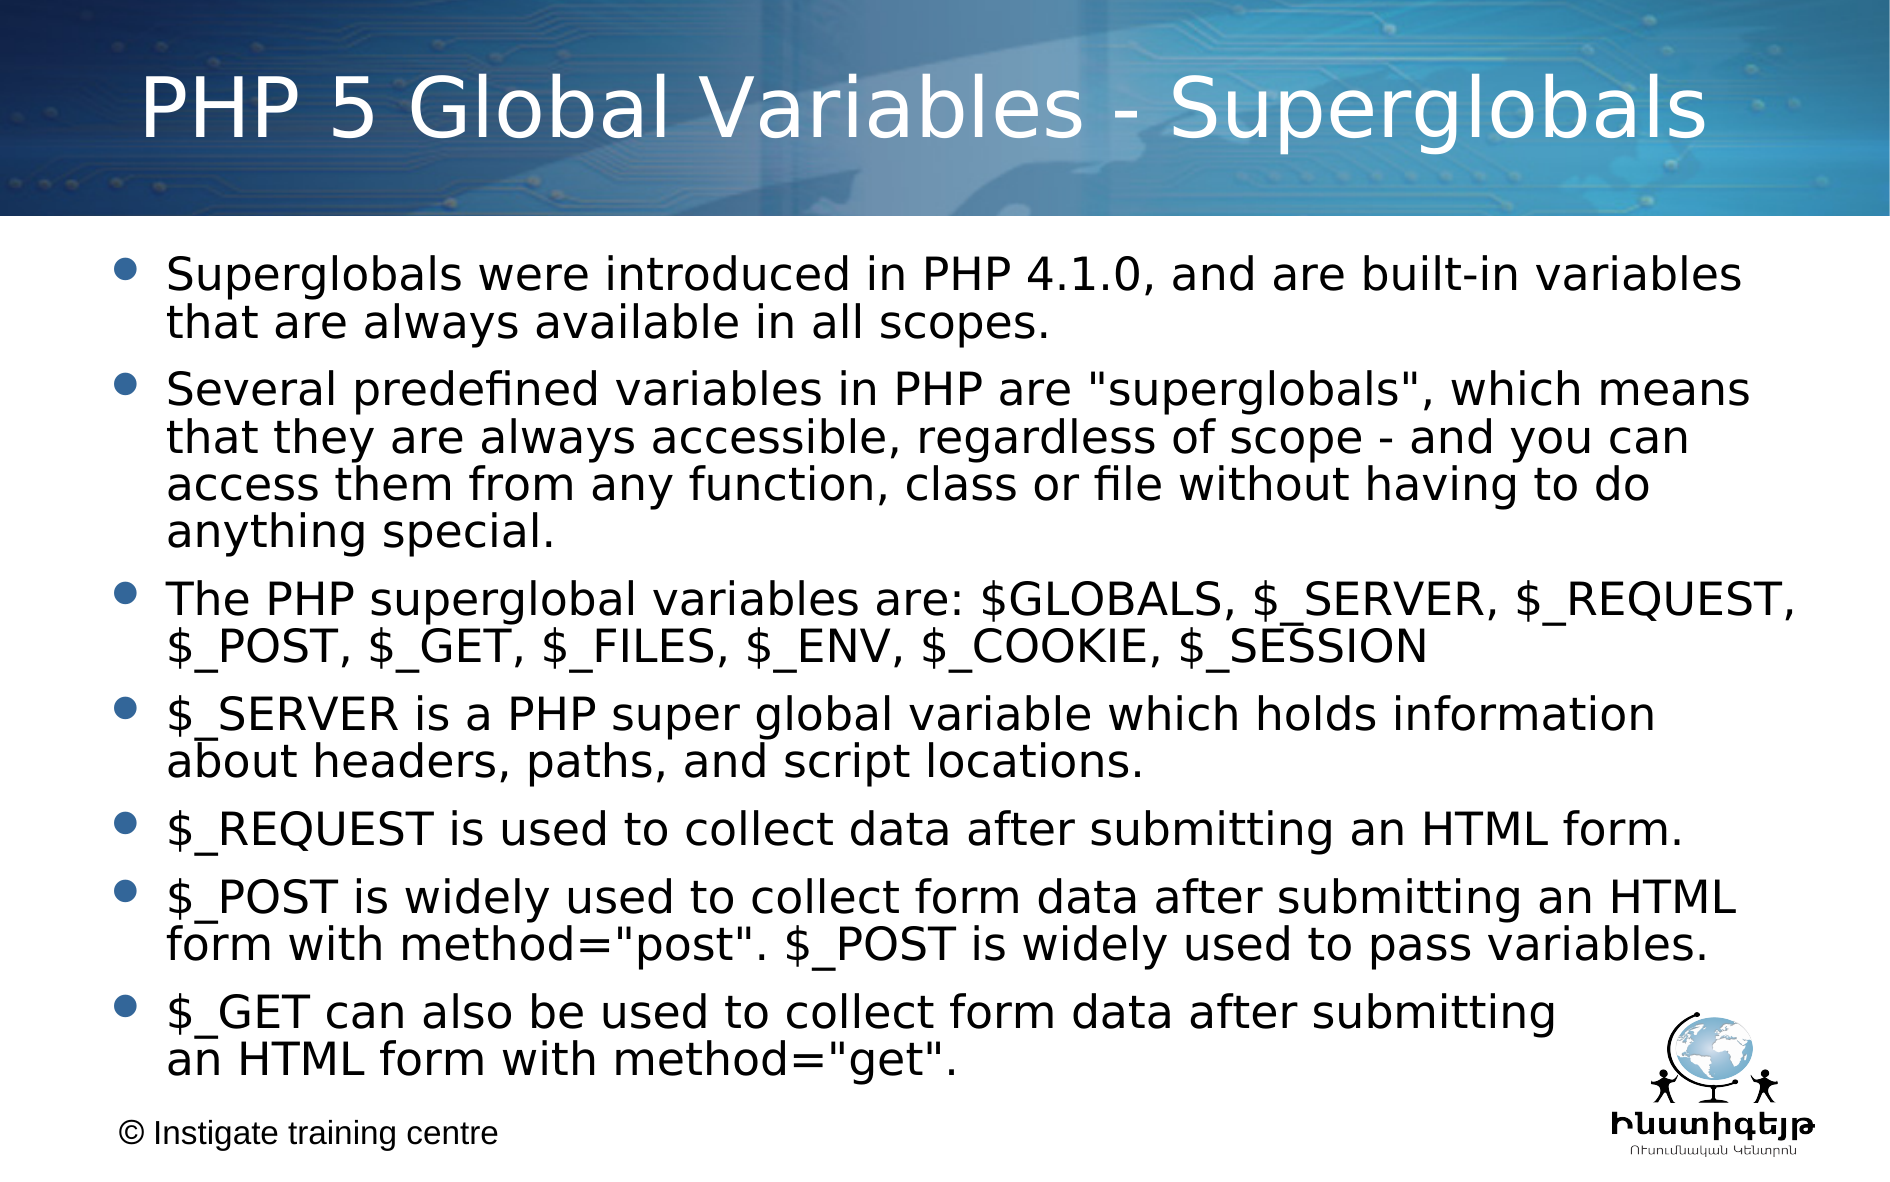

PHP 5 Global Variables - Superglobals
# Superglobals were introduced in PHP 4.1.0, and are built-in variables that are always available in all scopes.
Several predefined variables in PHP are "superglobals", which means that they are always accessible, regardless of scope - and you can access them from any function, class or file without having to do anything special.
The PHP superglobal variables are: $GLOBALS, $_SERVER, $_REQUEST,$_POST, $_GET, $_FILES, $_ENV, $_COOKIE, $_SESSION
$_SERVER is a PHP super global variable which holds information about headers, paths, and script locations.
$_REQUEST is used to collect data after submitting an HTML form.
$_POST is widely used to collect form data after submitting an HTML form with method="post". $_POST is widely used to pass variables.
$_GET can also be used to collect form data after submitting
an HTML form with method="get".